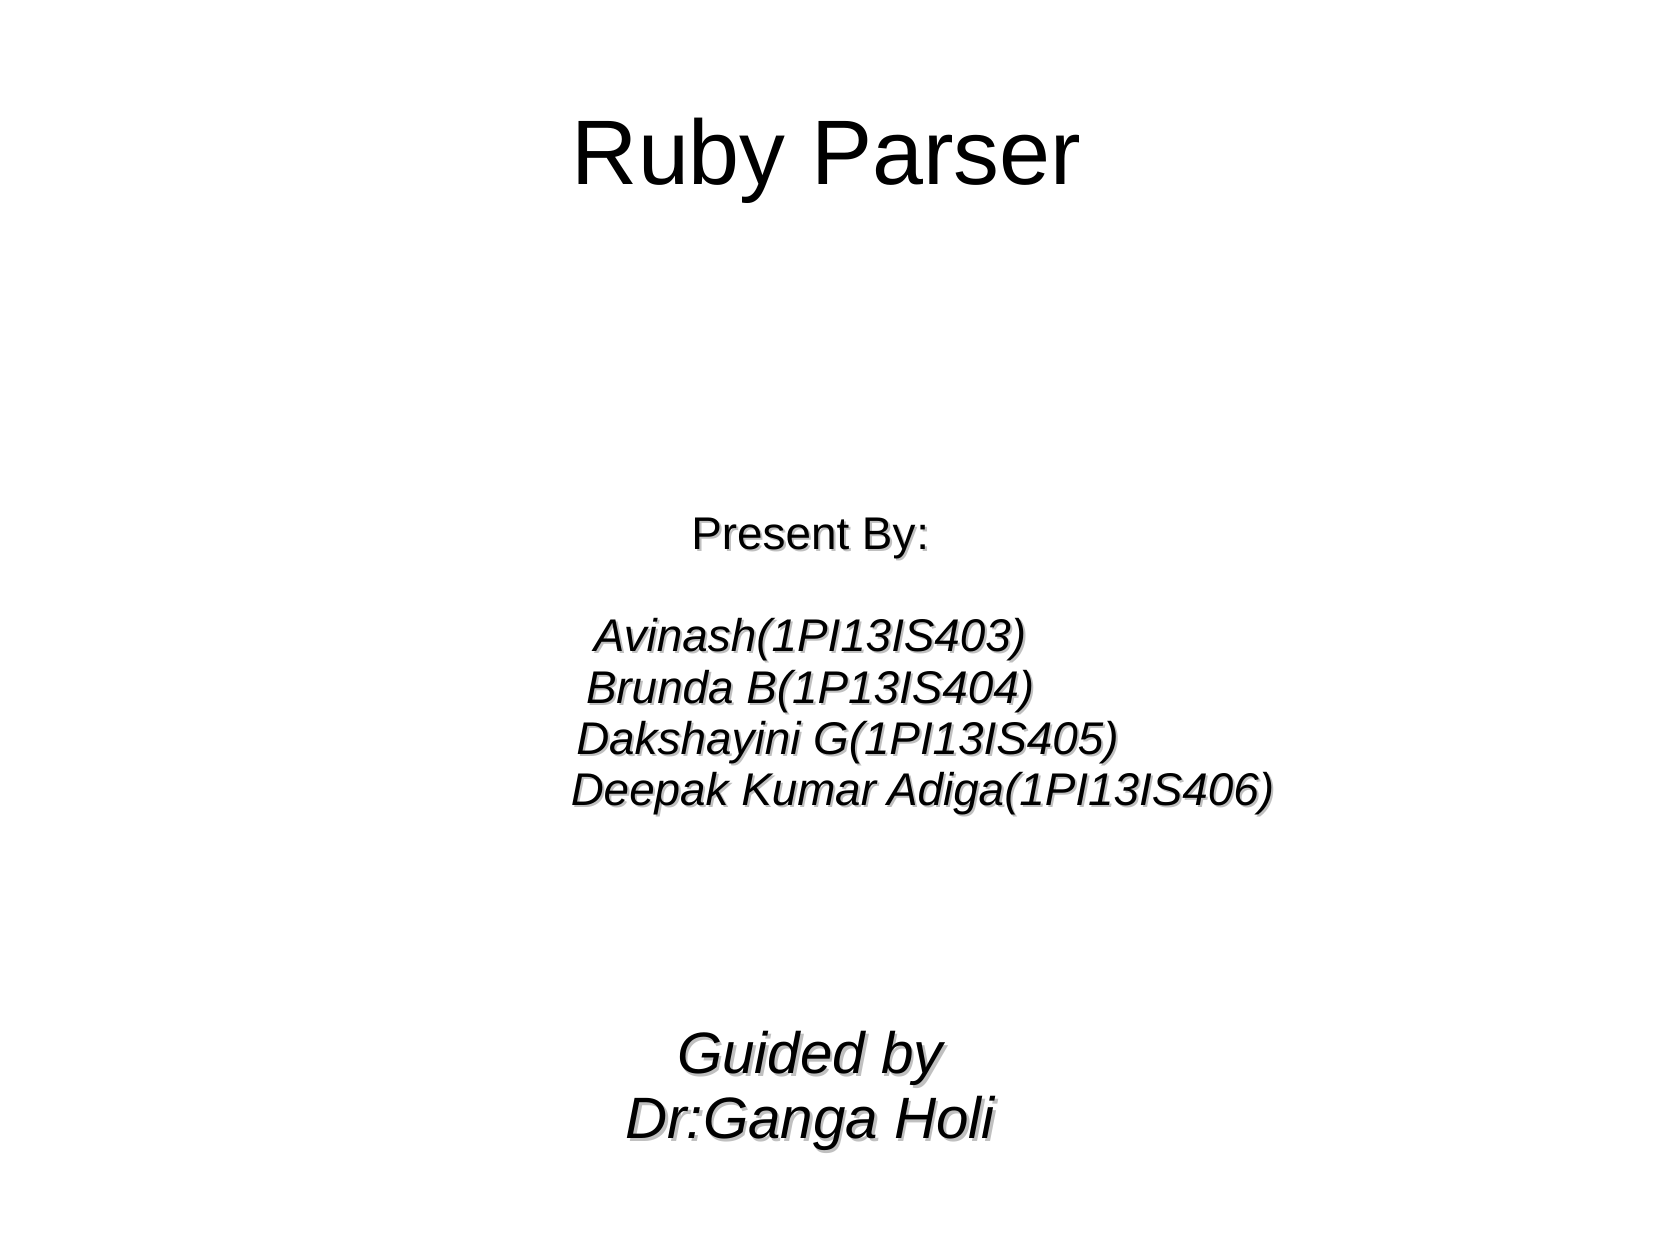

# Ruby Parser
Present By	:
Avinash(1PI13IS403)
Brunda B(1P13IS404)
	Dakshayini G(1PI13IS405)
			Deepak Kumar Adiga(1PI13IS406)
Guided by
Dr:Ganga Holi